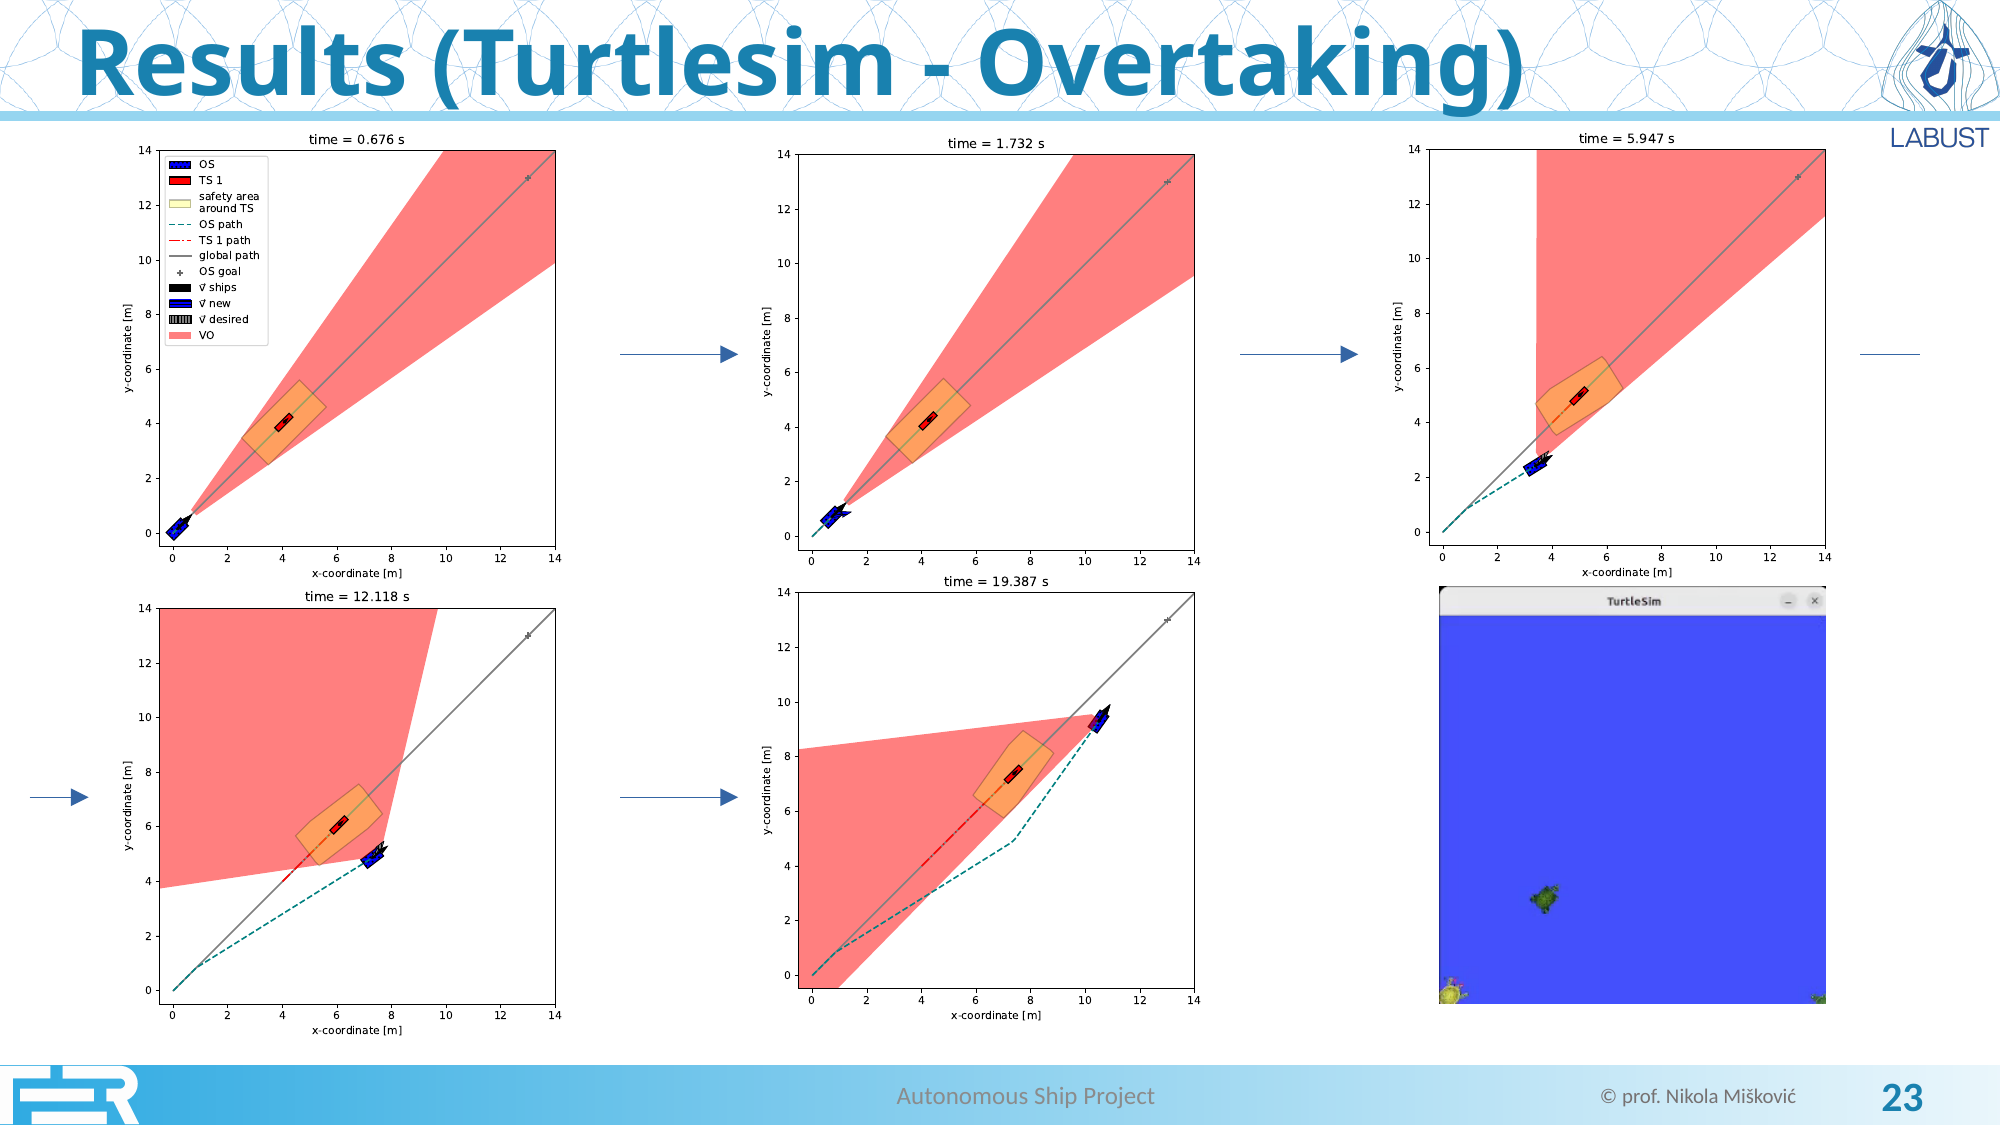

# Results (Turtlesim - Overtaking)
Guidance and Control of Marine Vehicles
23